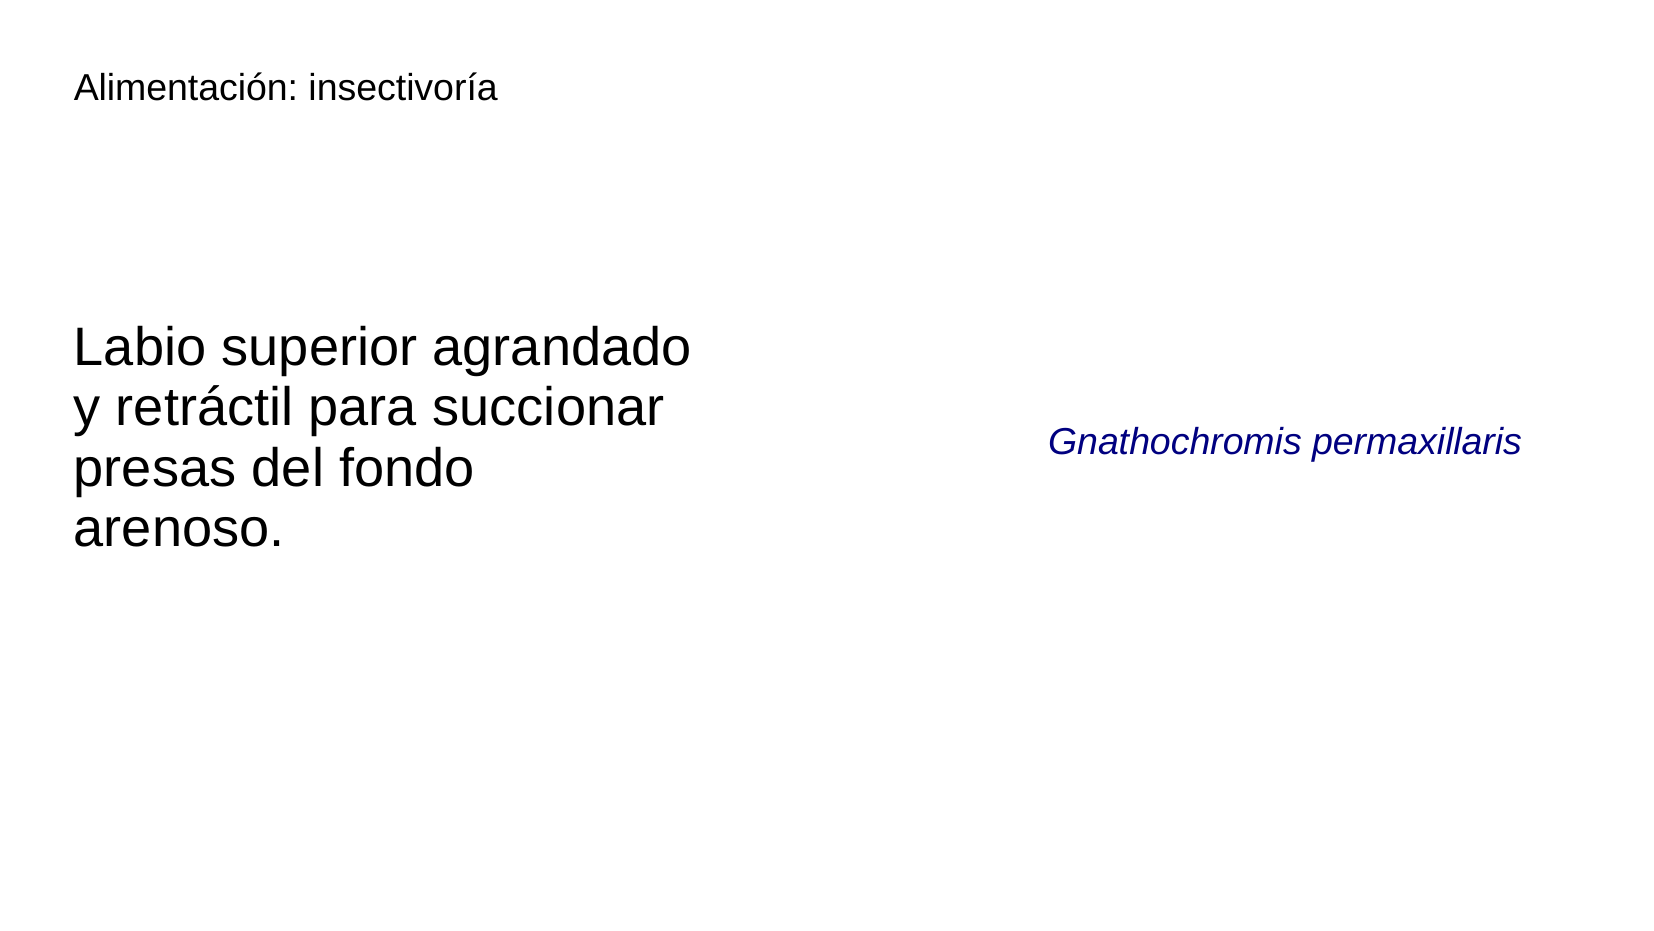

Alimentación: insectivoría
Labio superior agrandado y retráctil para succionar presas del fondo arenoso.
Gnathochromis permaxillaris